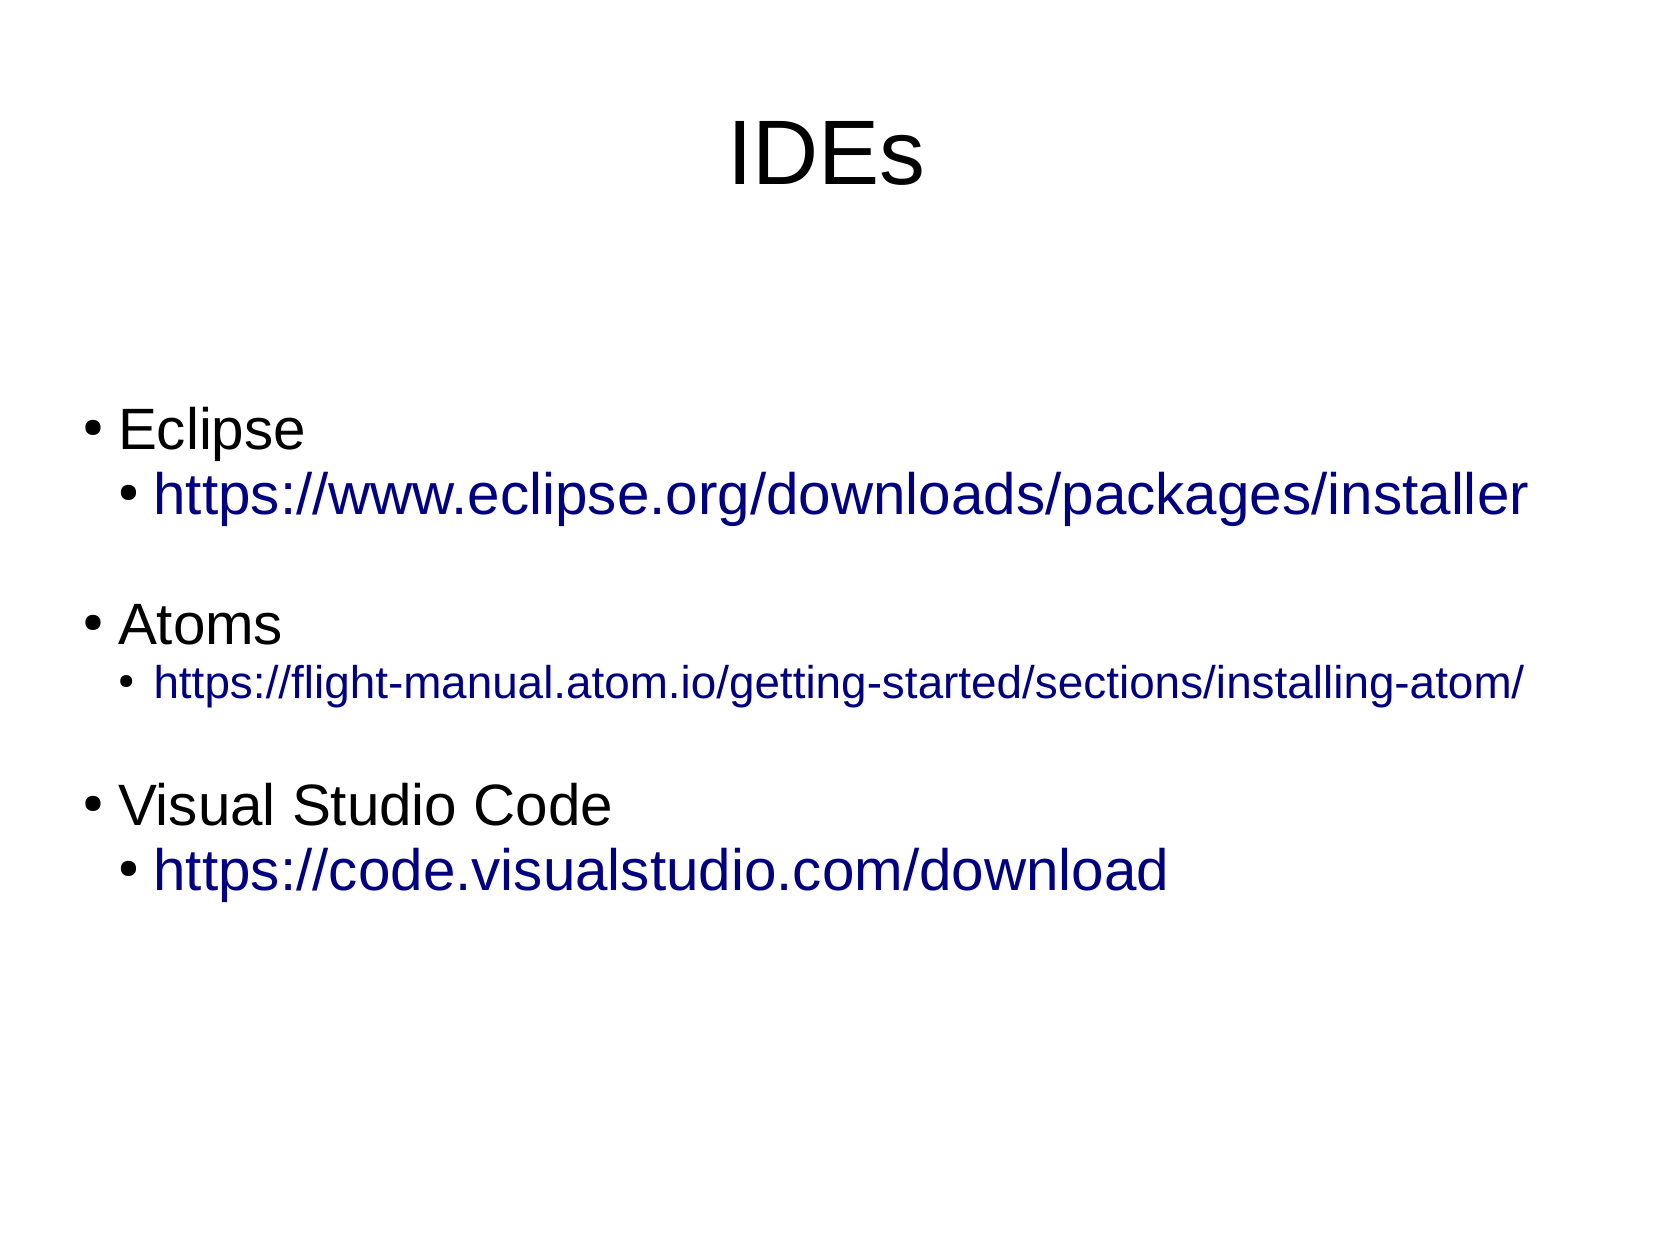

# IDEs
Eclipse
https://www.eclipse.org/downloads/packages/installer
Atoms
https://flight-manual.atom.io/getting-started/sections/installing-atom/
Visual Studio Code
https://code.visualstudio.com/download